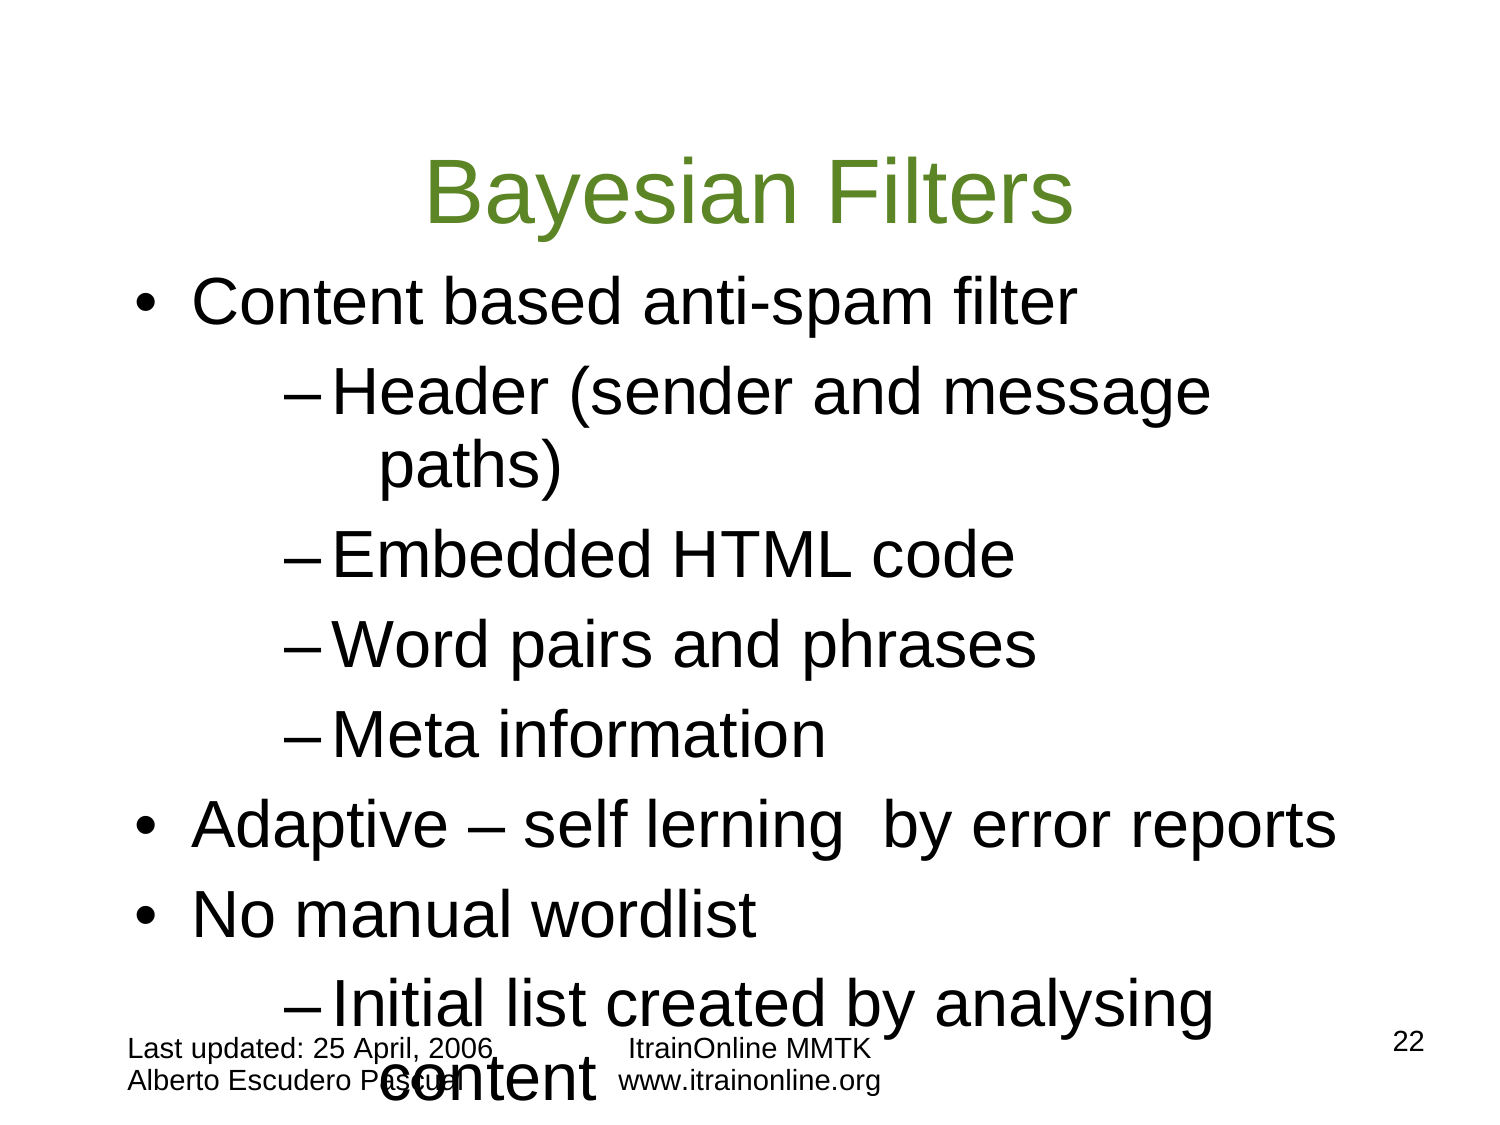

Bayesian Filters
Content based anti-spam filter
Header (sender and message paths)
Embedded HTML code
Word pairs and phrases
Meta information
Adaptive – self lerning by error reports
No manual wordlist
Initial list created by analysing content
22